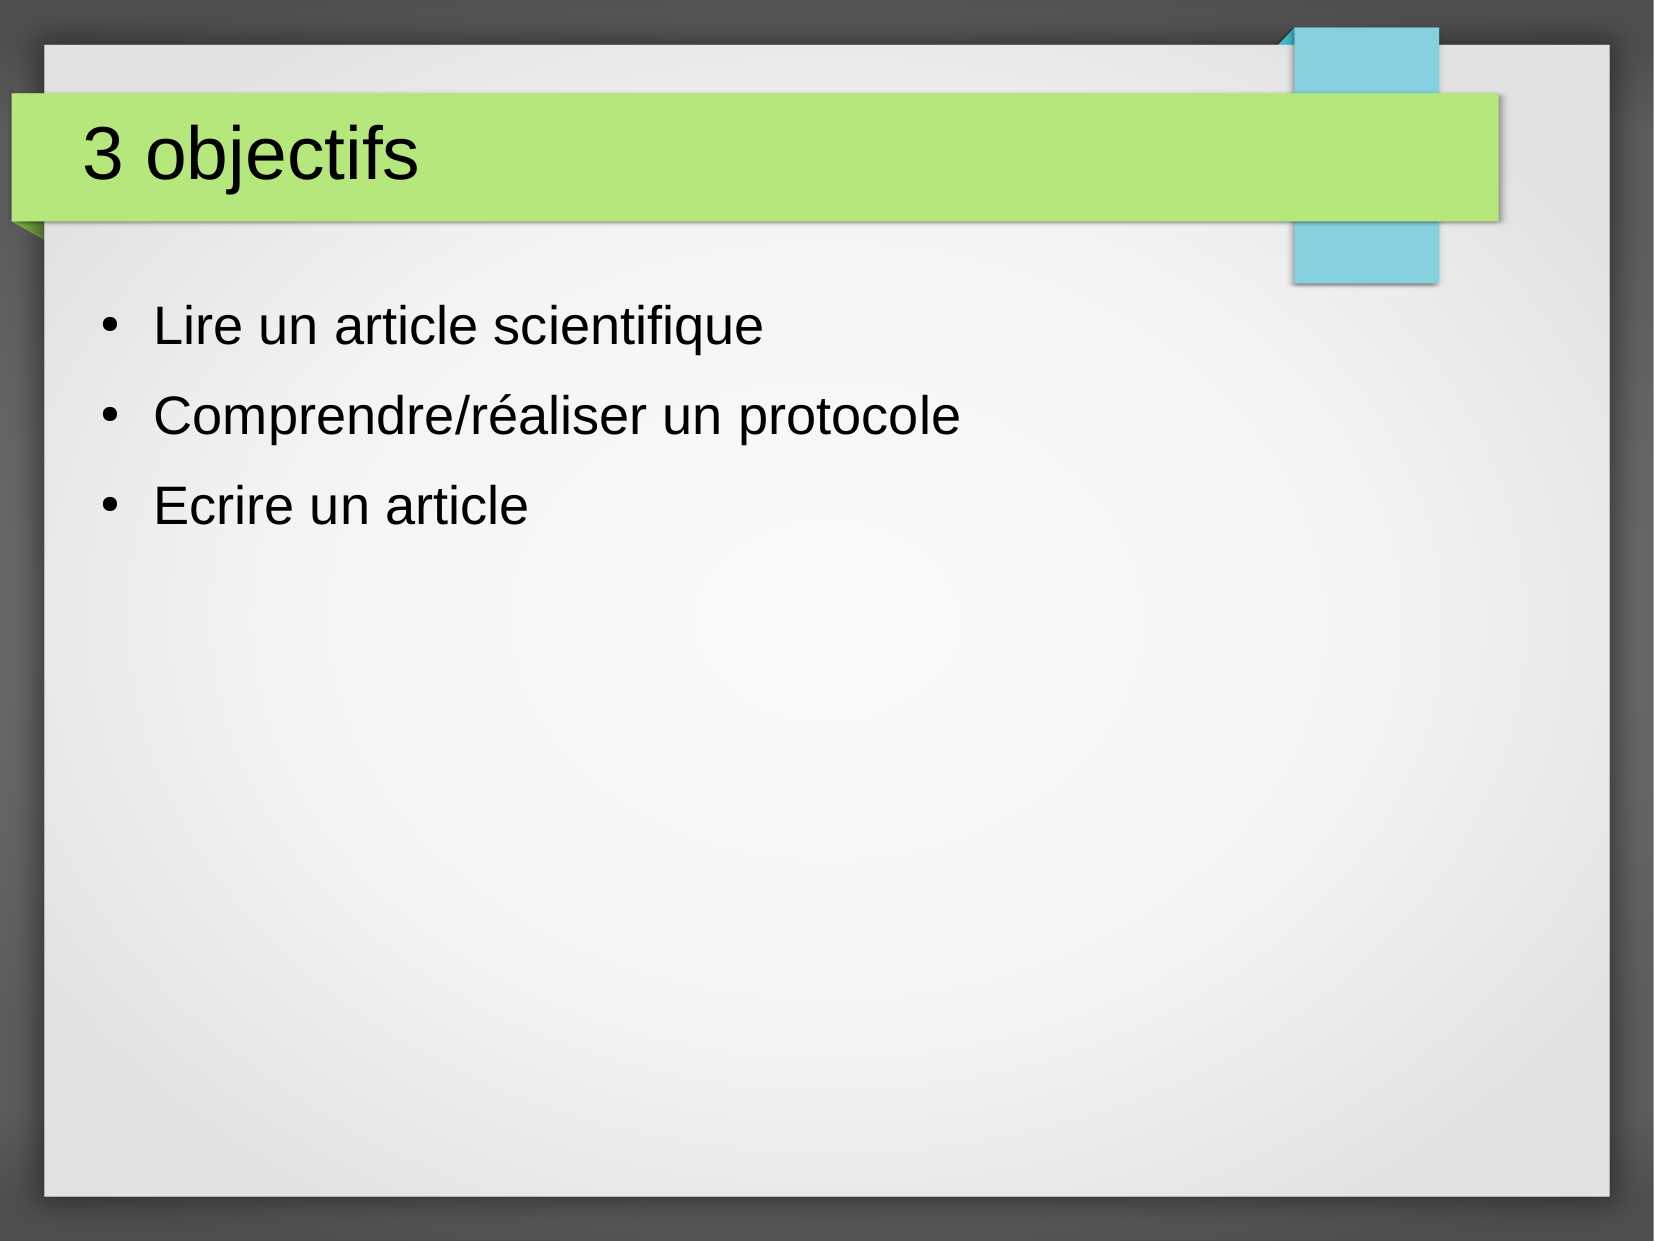

# 3 objectifs
Lire un article scientifique
Comprendre/réaliser un protocole
Ecrire un article